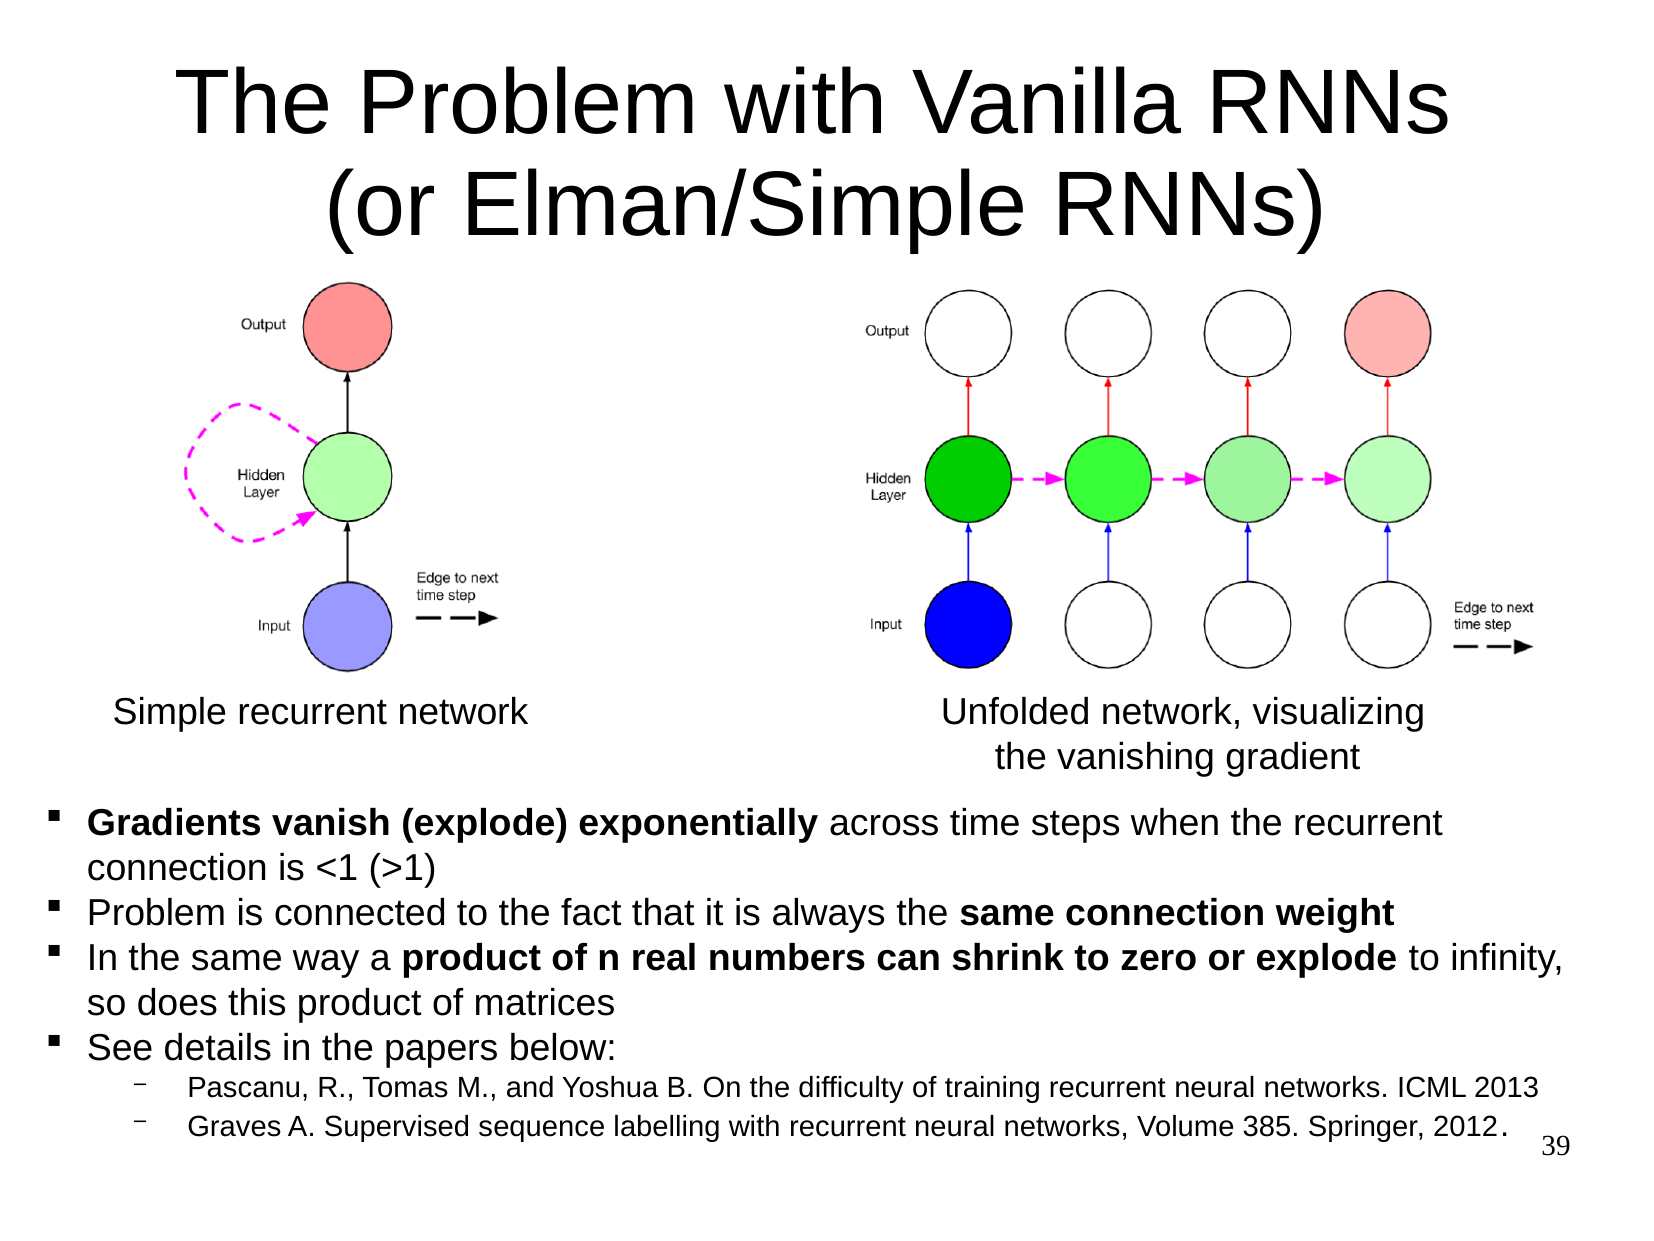

# The Problem with Vanilla RNNs (or Elman/Simple RNNs)
Simple recurrent network
Unfolded network, visualizing the vanishing gradient
Gradients vanish (explode) exponentially across time steps when the recurrent connection is <1 (>1)
Problem is connected to the fact that it is always the same connection weight
In the same way a product of n real numbers can shrink to zero or explode to infinity, so does this product of matrices
See details in the papers below:
Pascanu, R., Tomas M., and Yoshua B. On the difficulty of training recurrent neural networks. ICML 2013
Graves A. Supervised sequence labelling with recurrent neural networks, Volume 385. Springer, 2012.
39